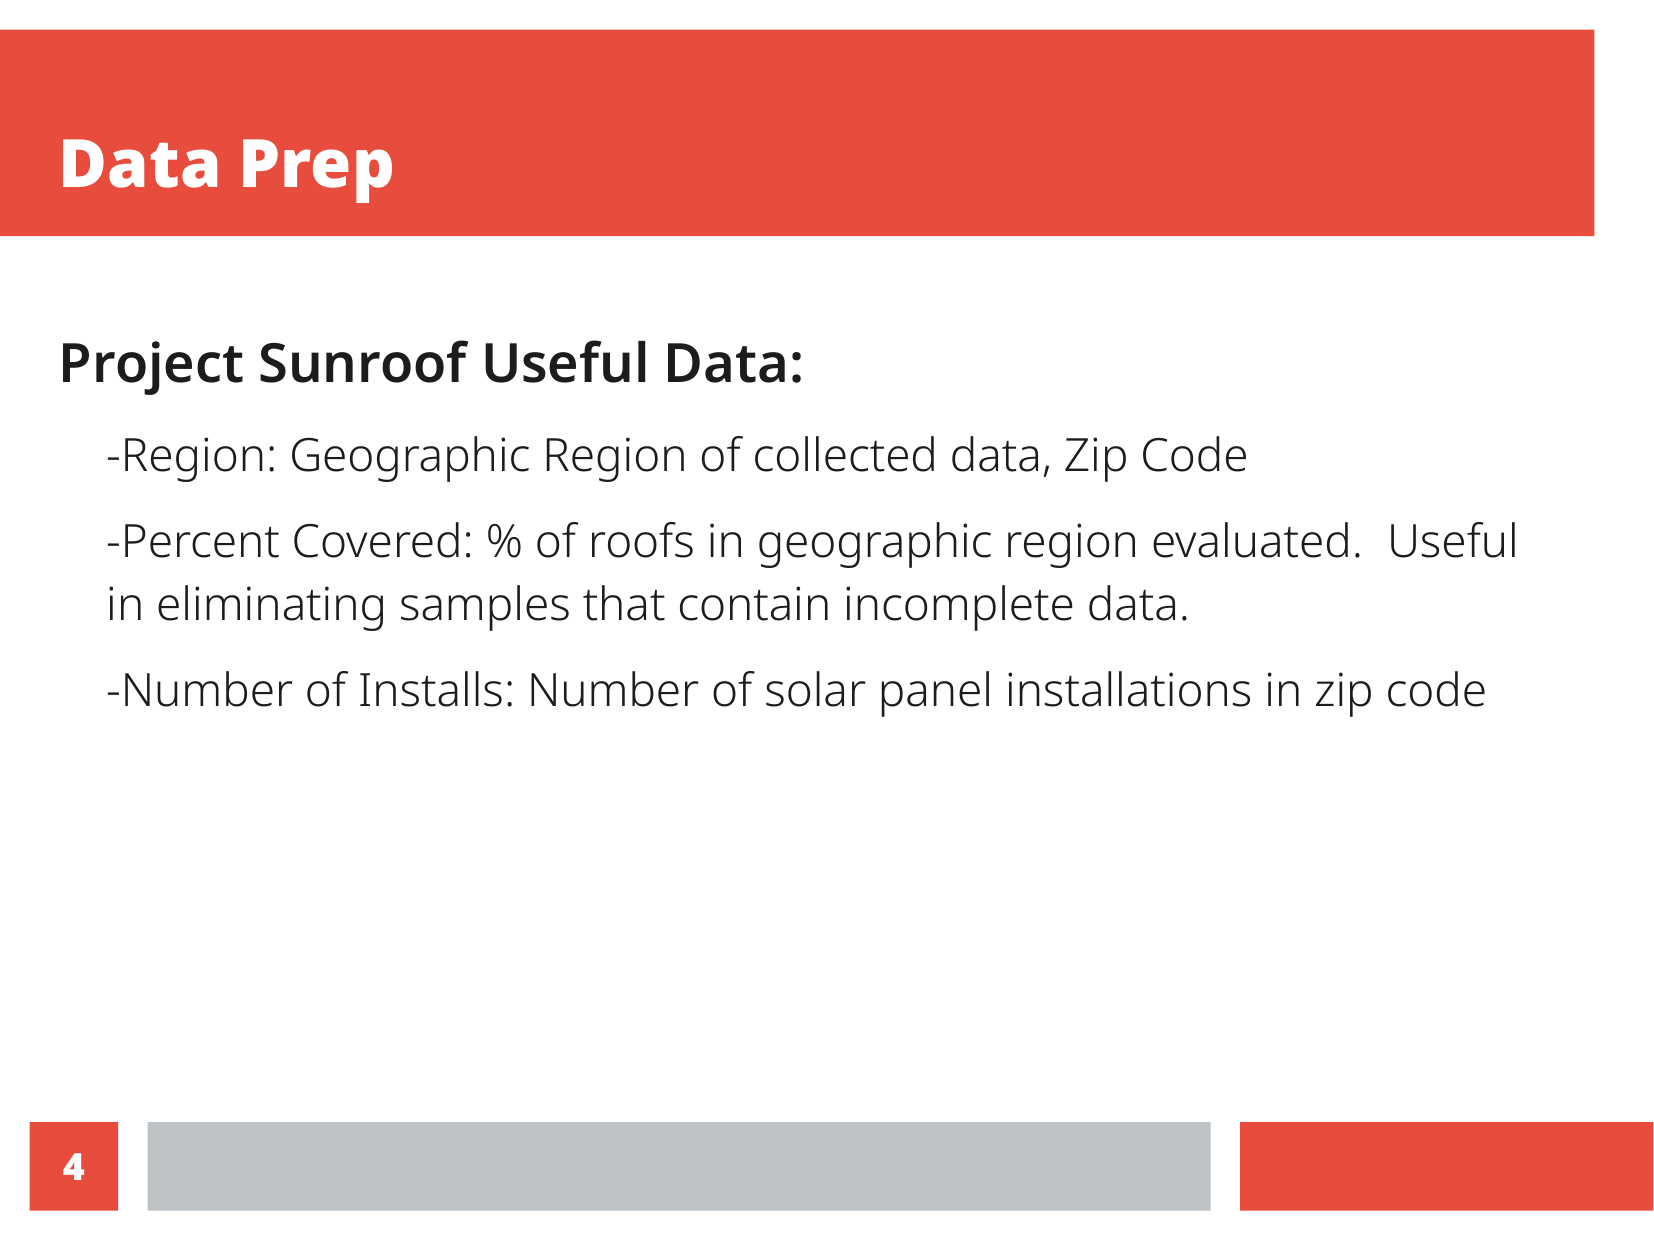

# Data Prep
Project Sunroof Useful Data:
-Region: Geographic Region of collected data, Zip Code
-Percent Covered: % of roofs in geographic region evaluated. Useful in eliminating samples that contain incomplete data.
-Number of Installs: Number of solar panel installations in zip code
4